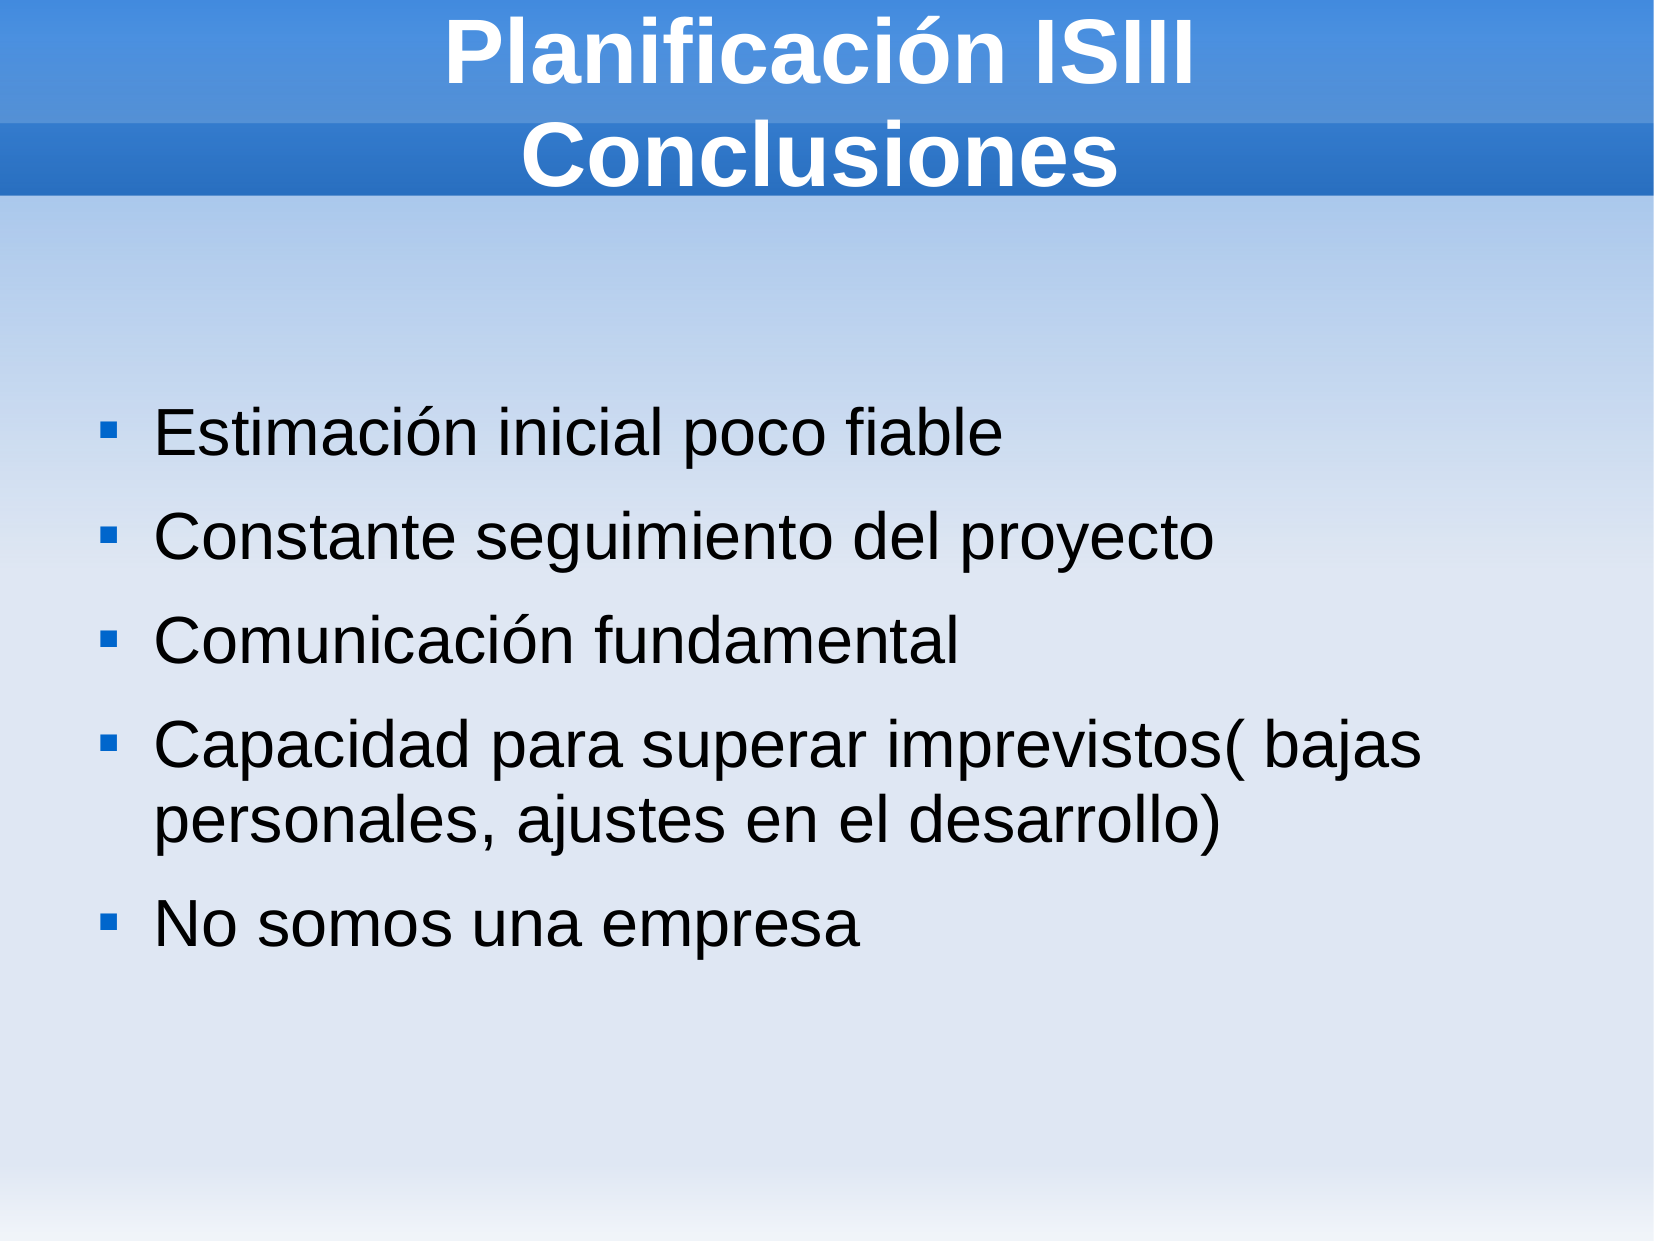

# Planificación ISIII Conclusiones
Estimación inicial poco fiable
Constante seguimiento del proyecto
Comunicación fundamental
Capacidad para superar imprevistos( bajas personales, ajustes en el desarrollo)
No somos una empresa